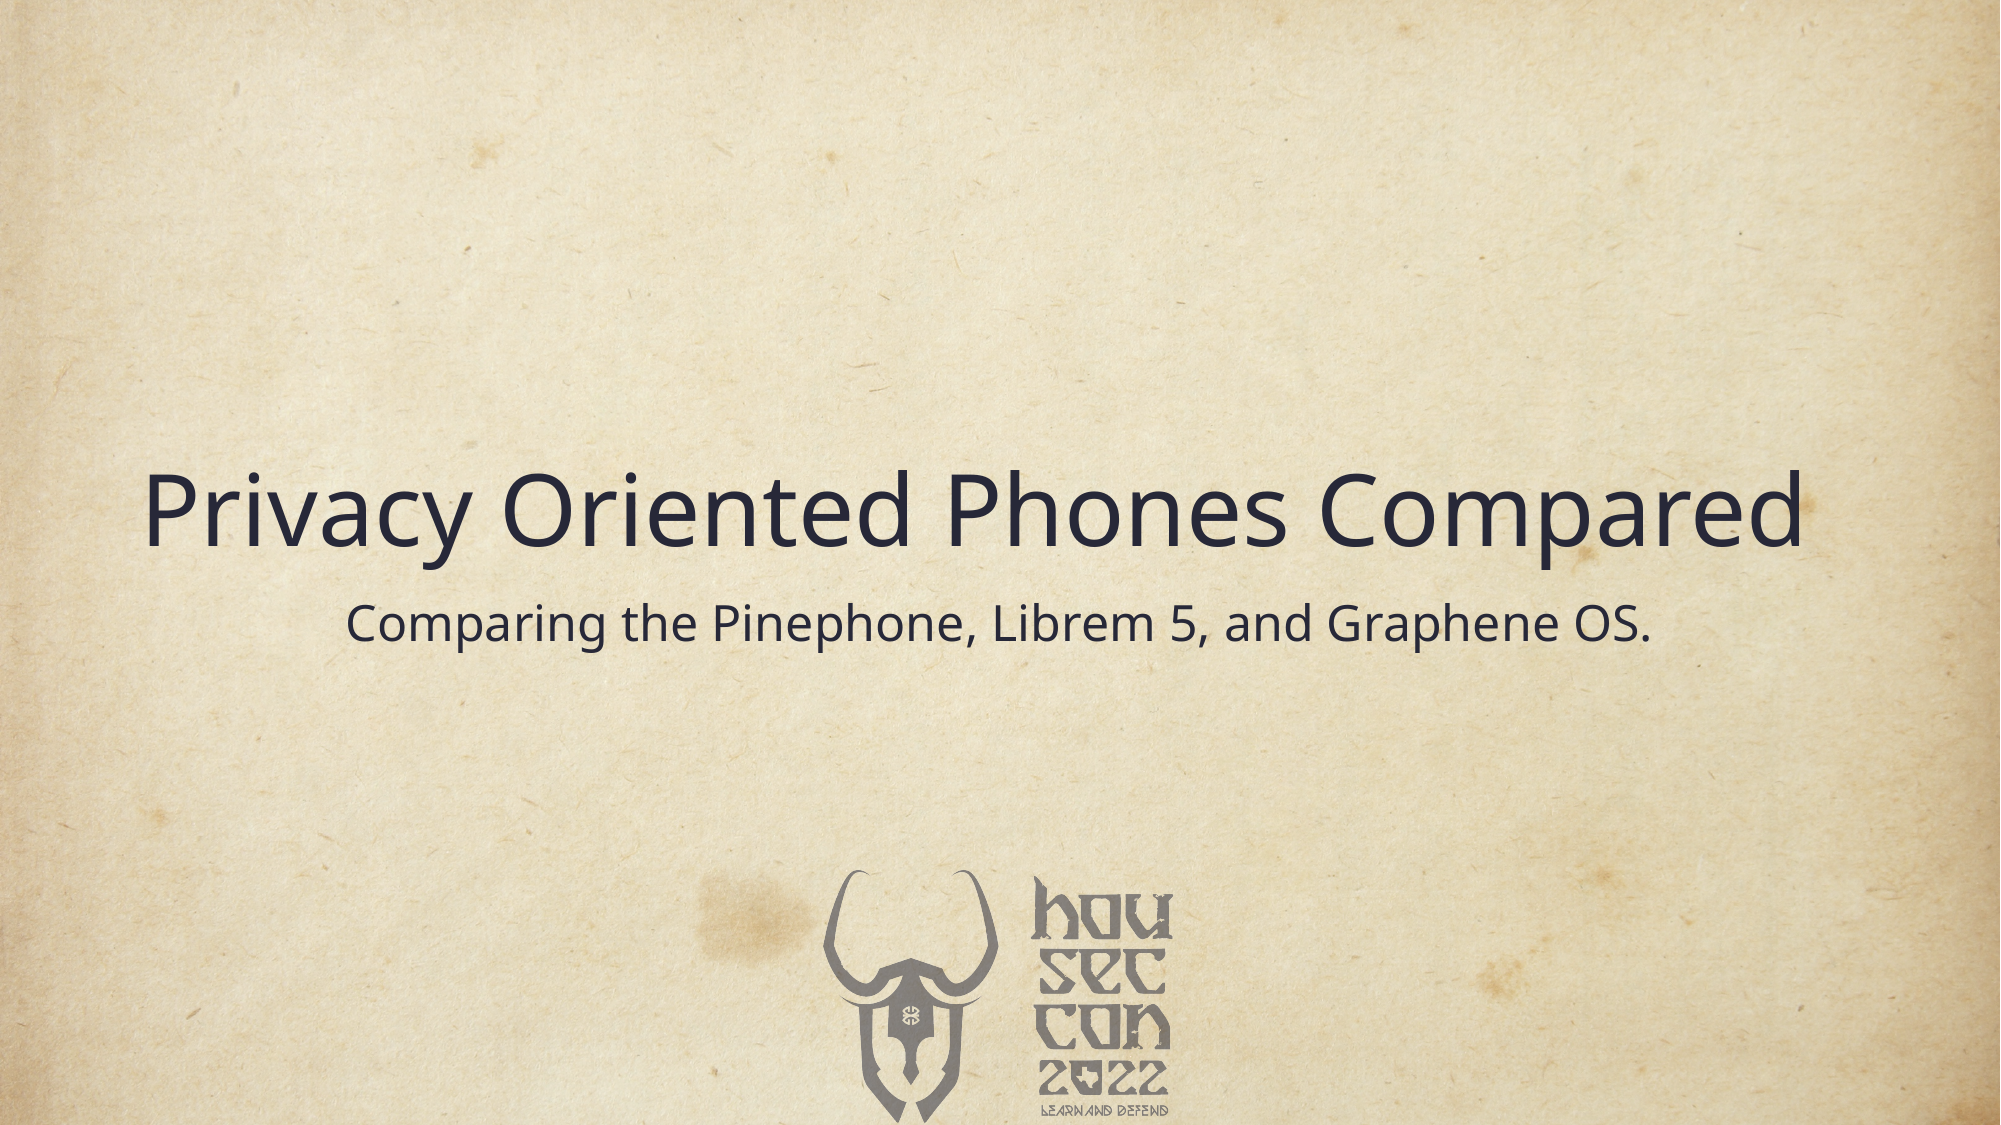

Privacy Oriented Phones Compared
Comparing the Pinephone, Librem 5, and Graphene OS.